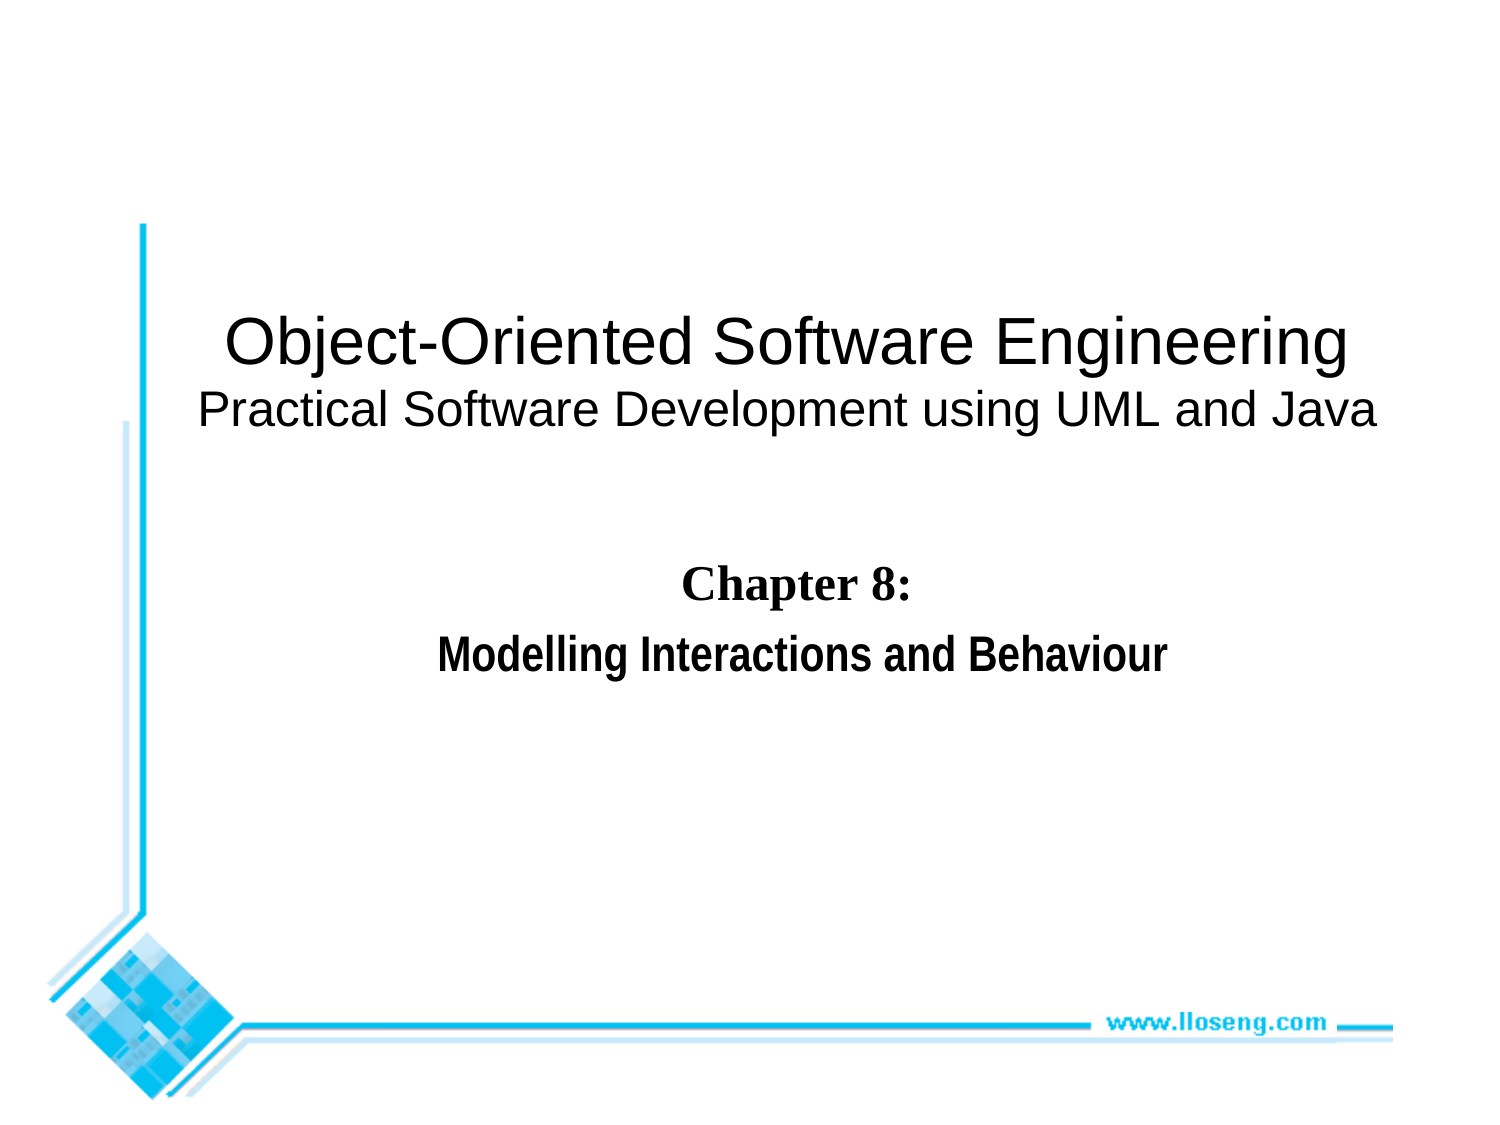

Object-Oriented Software Engineering
Practical Software Development using UML and Java
# Chapter 8:
Modelling Interactions and Behaviour